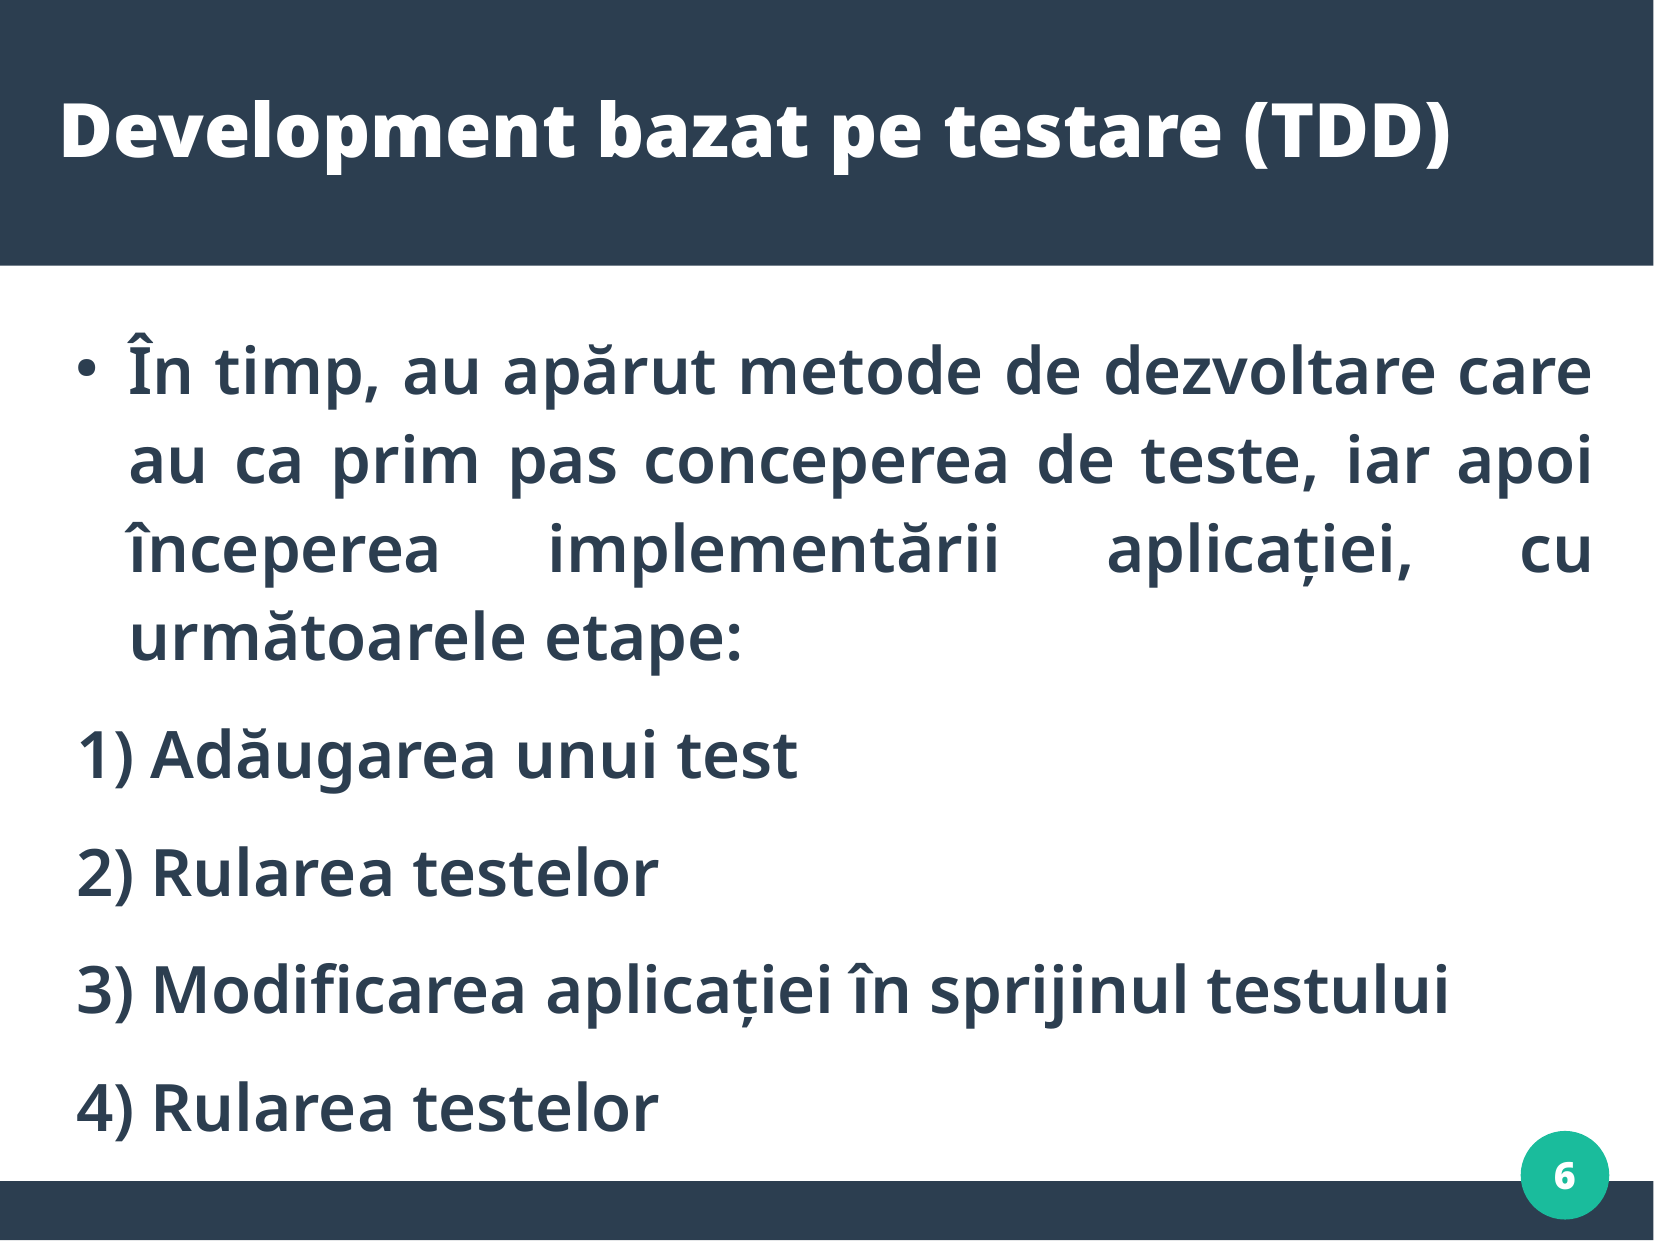

# Development bazat pe testare (TDD)
În timp, au apărut metode de dezvoltare care au ca prim pas conceperea de teste, iar apoi începerea implementării aplicației, cu următoarele etape:
 Adăugarea unui test
 Rularea testelor
 Modificarea aplicației în sprijinul testului
 Rularea testelor
6